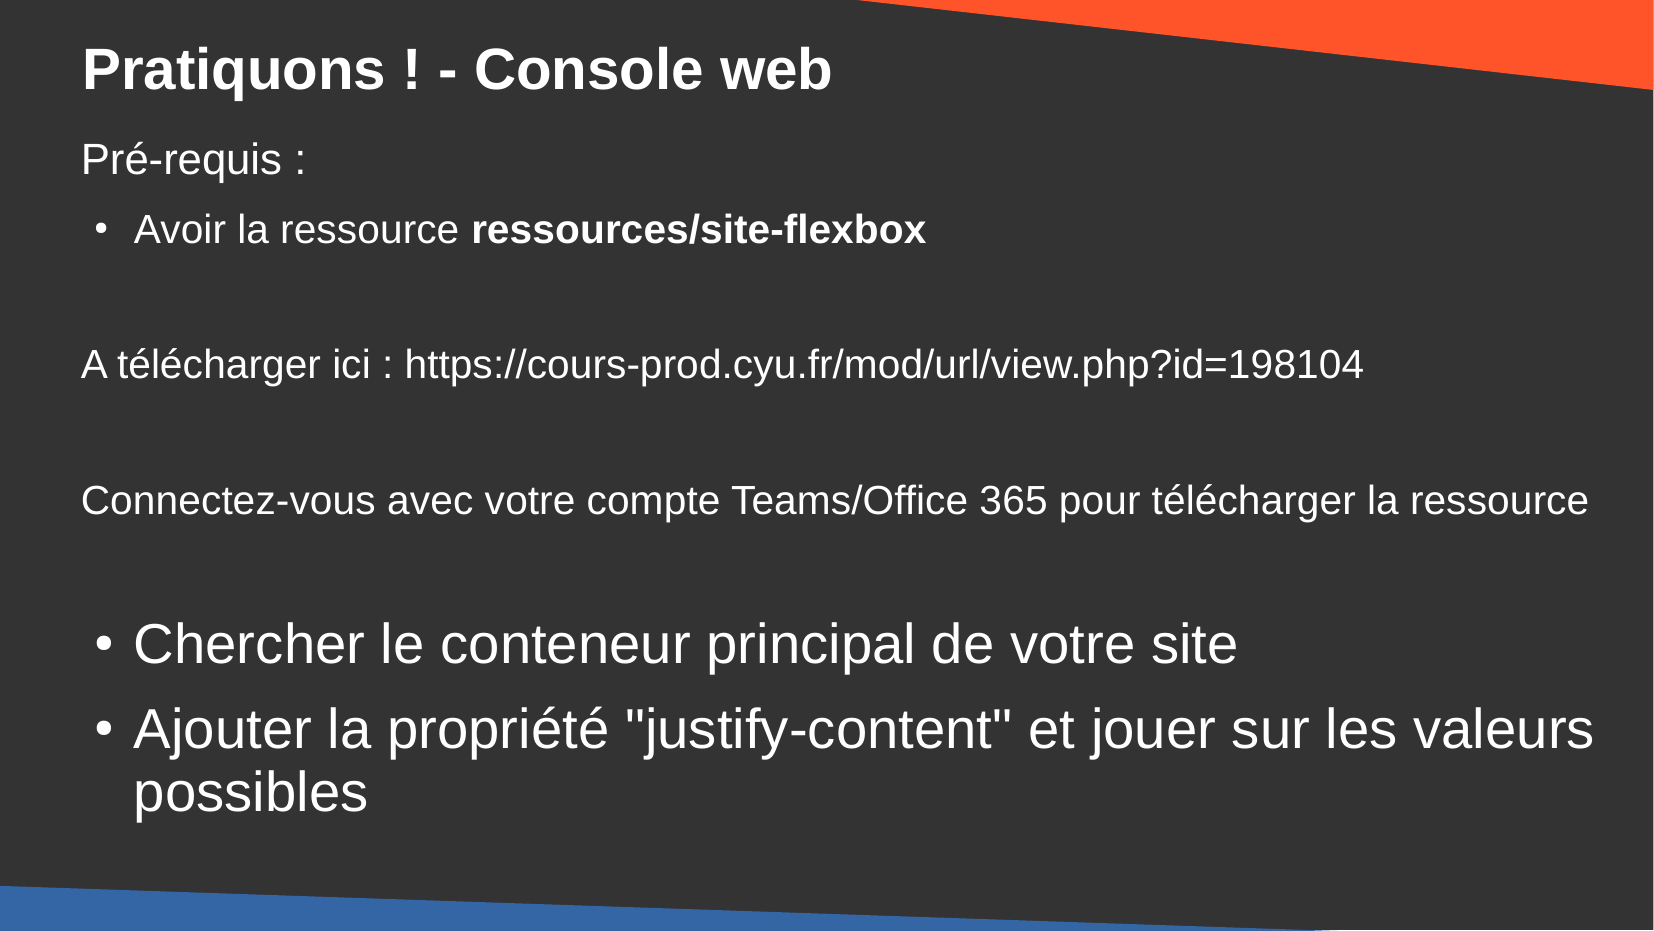

# Pratiquons ! - Console web
Pré-requis :
Avoir la ressource ressources/site-flexbox
A télécharger ici : https://cours-prod.cyu.fr/mod/url/view.php?id=198104
Connectez-vous avec votre compte Teams/Office 365 pour télécharger la ressource
Chercher le conteneur principal de votre site
Ajouter la propriété "justify-content" et jouer sur les valeurs possibles